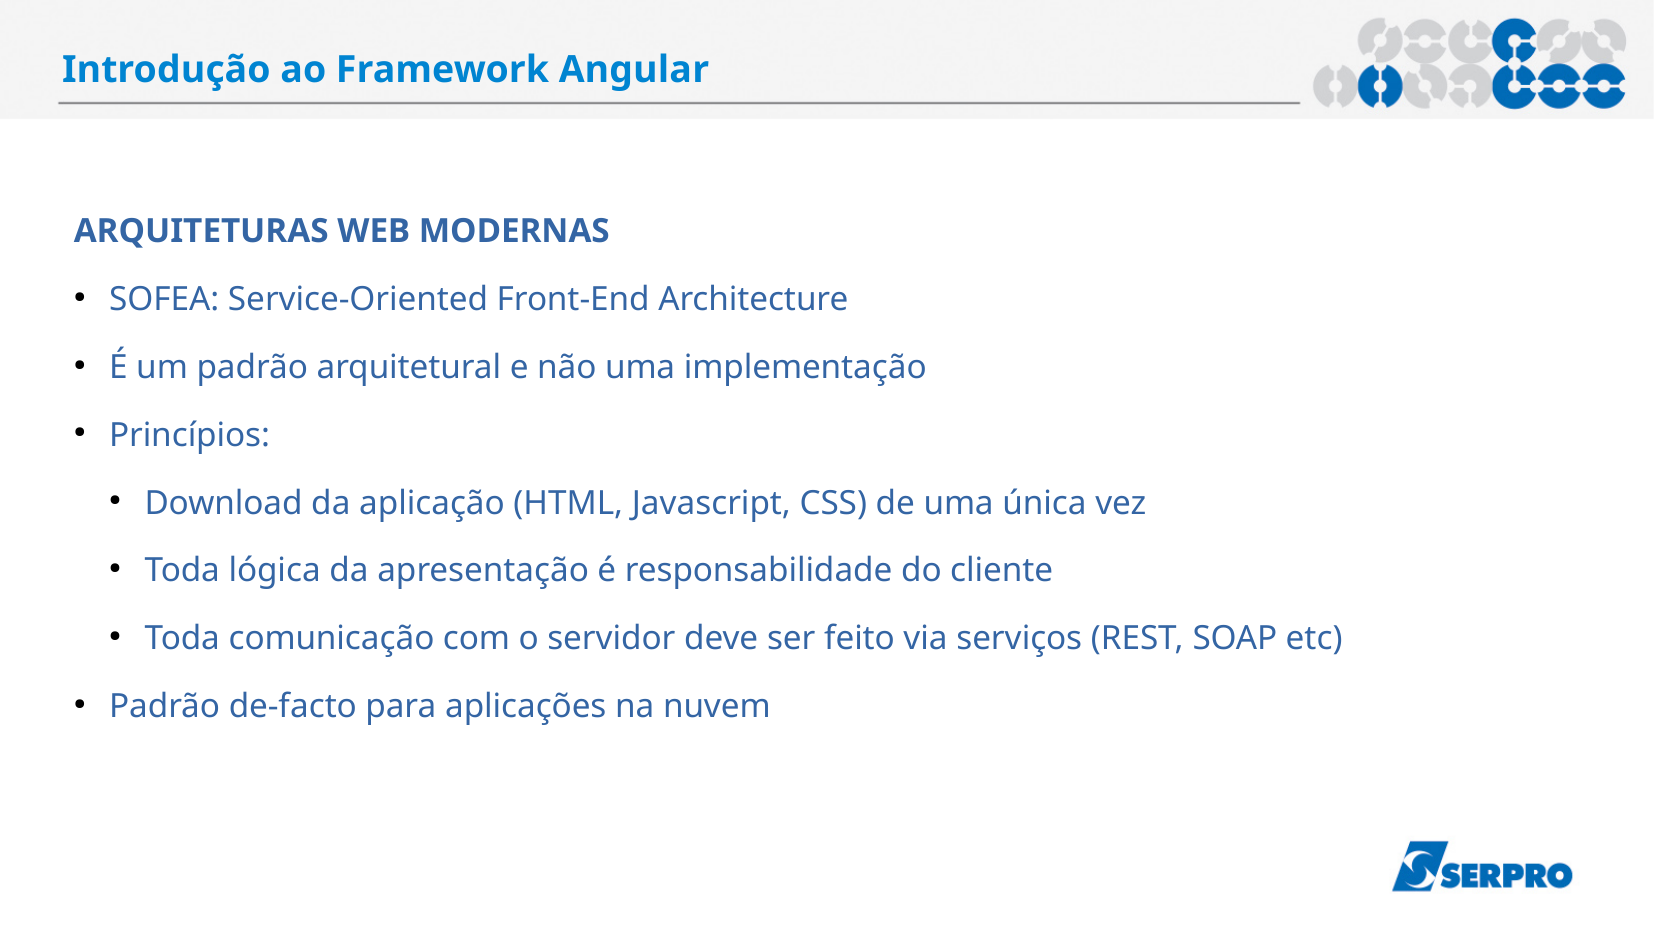

Introdução ao Framework Angular
ARQUITETURAS WEB MODERNAS
SOFEA: Service-Oriented Front-End Architecture
É um padrão arquitetural e não uma implementação
Princípios:
Download da aplicação (HTML, Javascript, CSS) de uma única vez
Toda lógica da apresentação é responsabilidade do cliente
Toda comunicação com o servidor deve ser feito via serviços (REST, SOAP etc)
Padrão de-facto para aplicações na nuvem